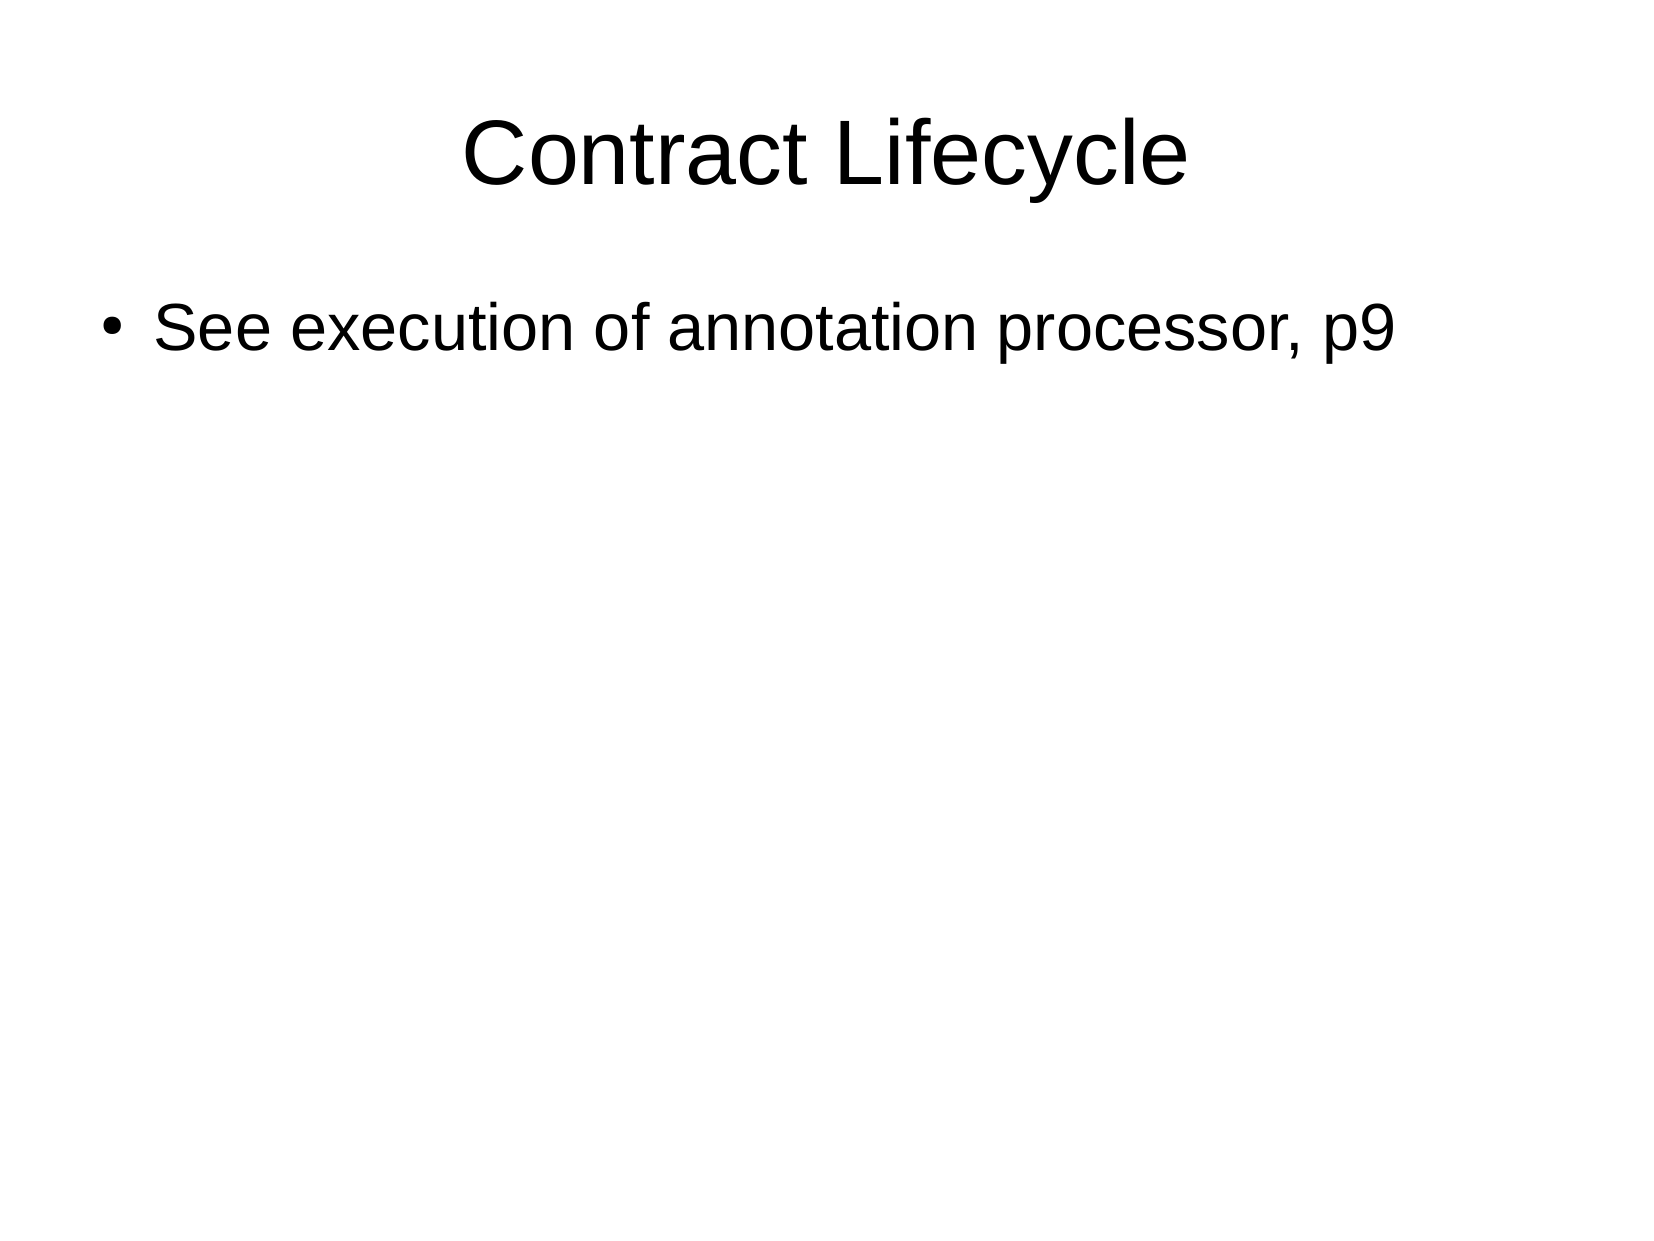

# Contract Lifecycle
See execution of annotation processor, p9